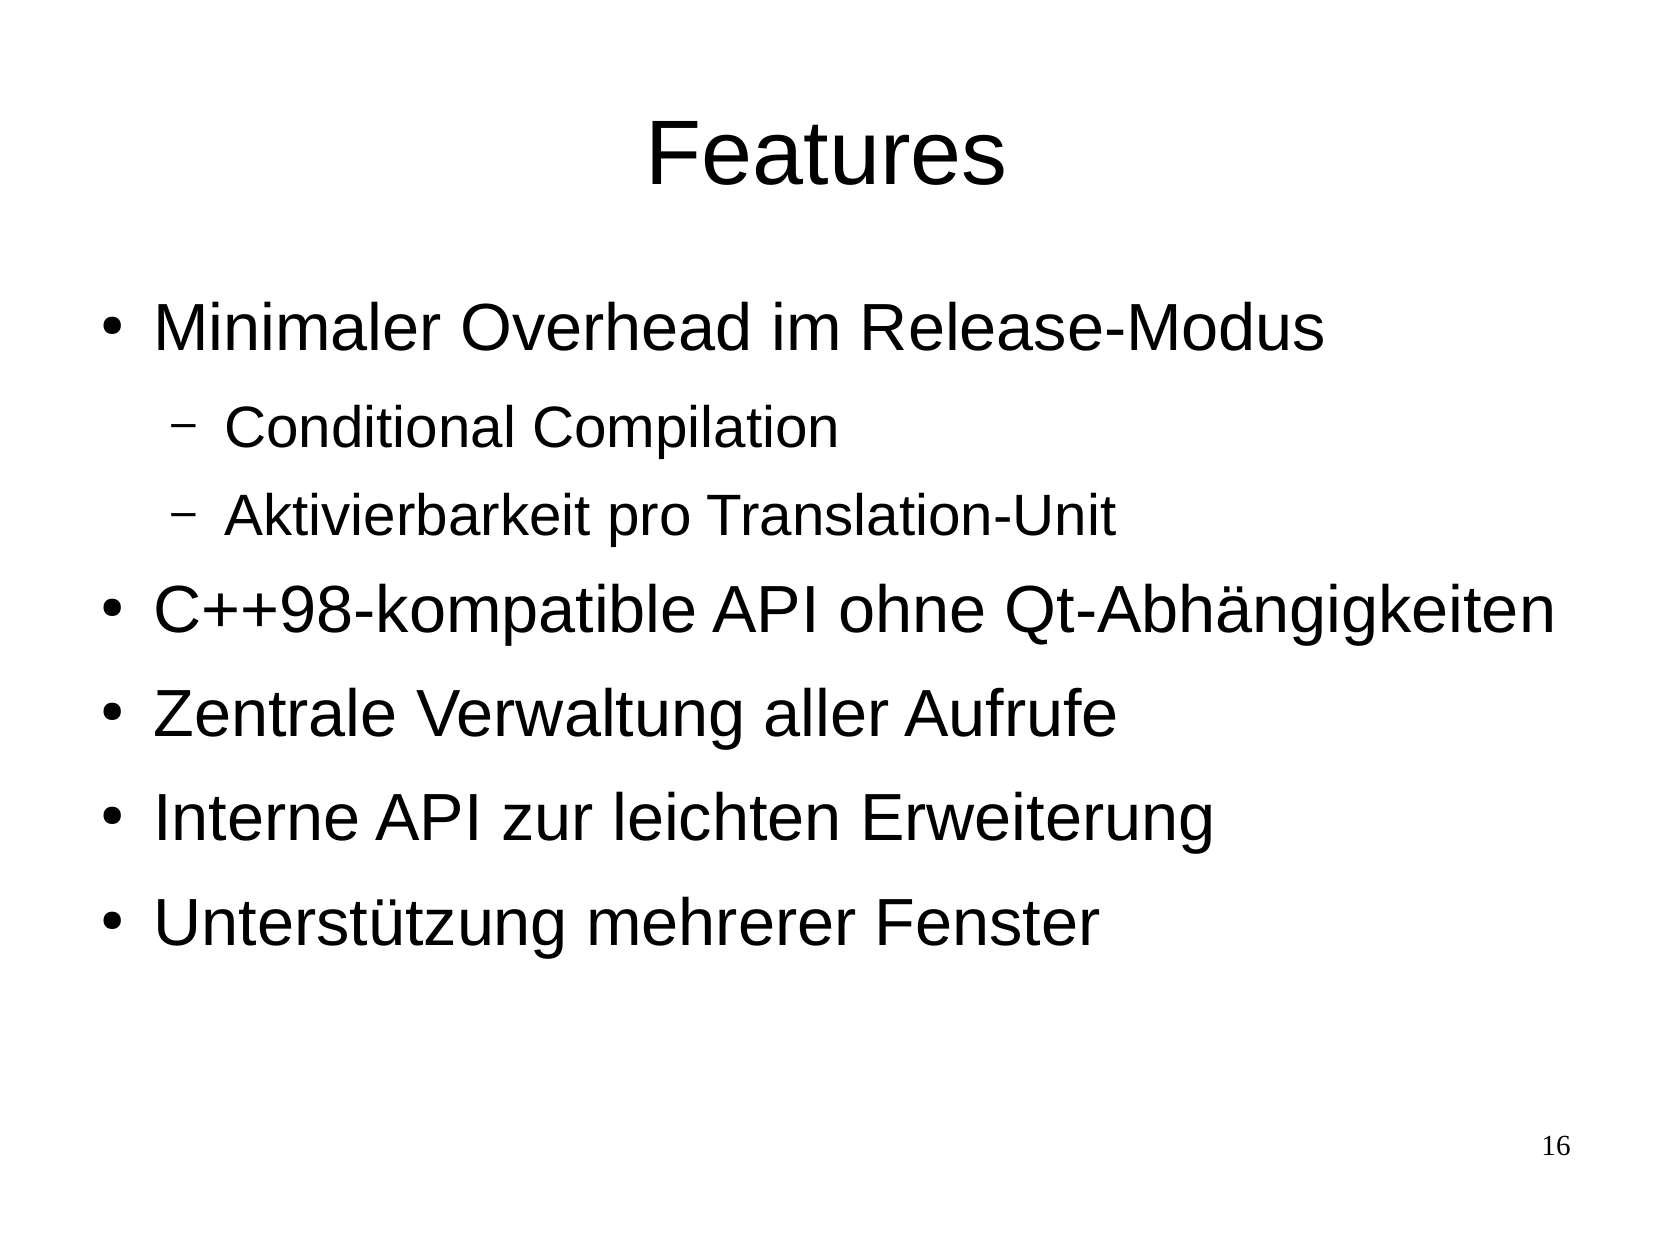

# Features
Minimaler Overhead im Release-Modus
Conditional Compilation
Aktivierbarkeit pro Translation-Unit
C++98-kompatible API ohne Qt-Abhängigkeiten
Zentrale Verwaltung aller Aufrufe
Interne API zur leichten Erweiterung
Unterstützung mehrerer Fenster
16